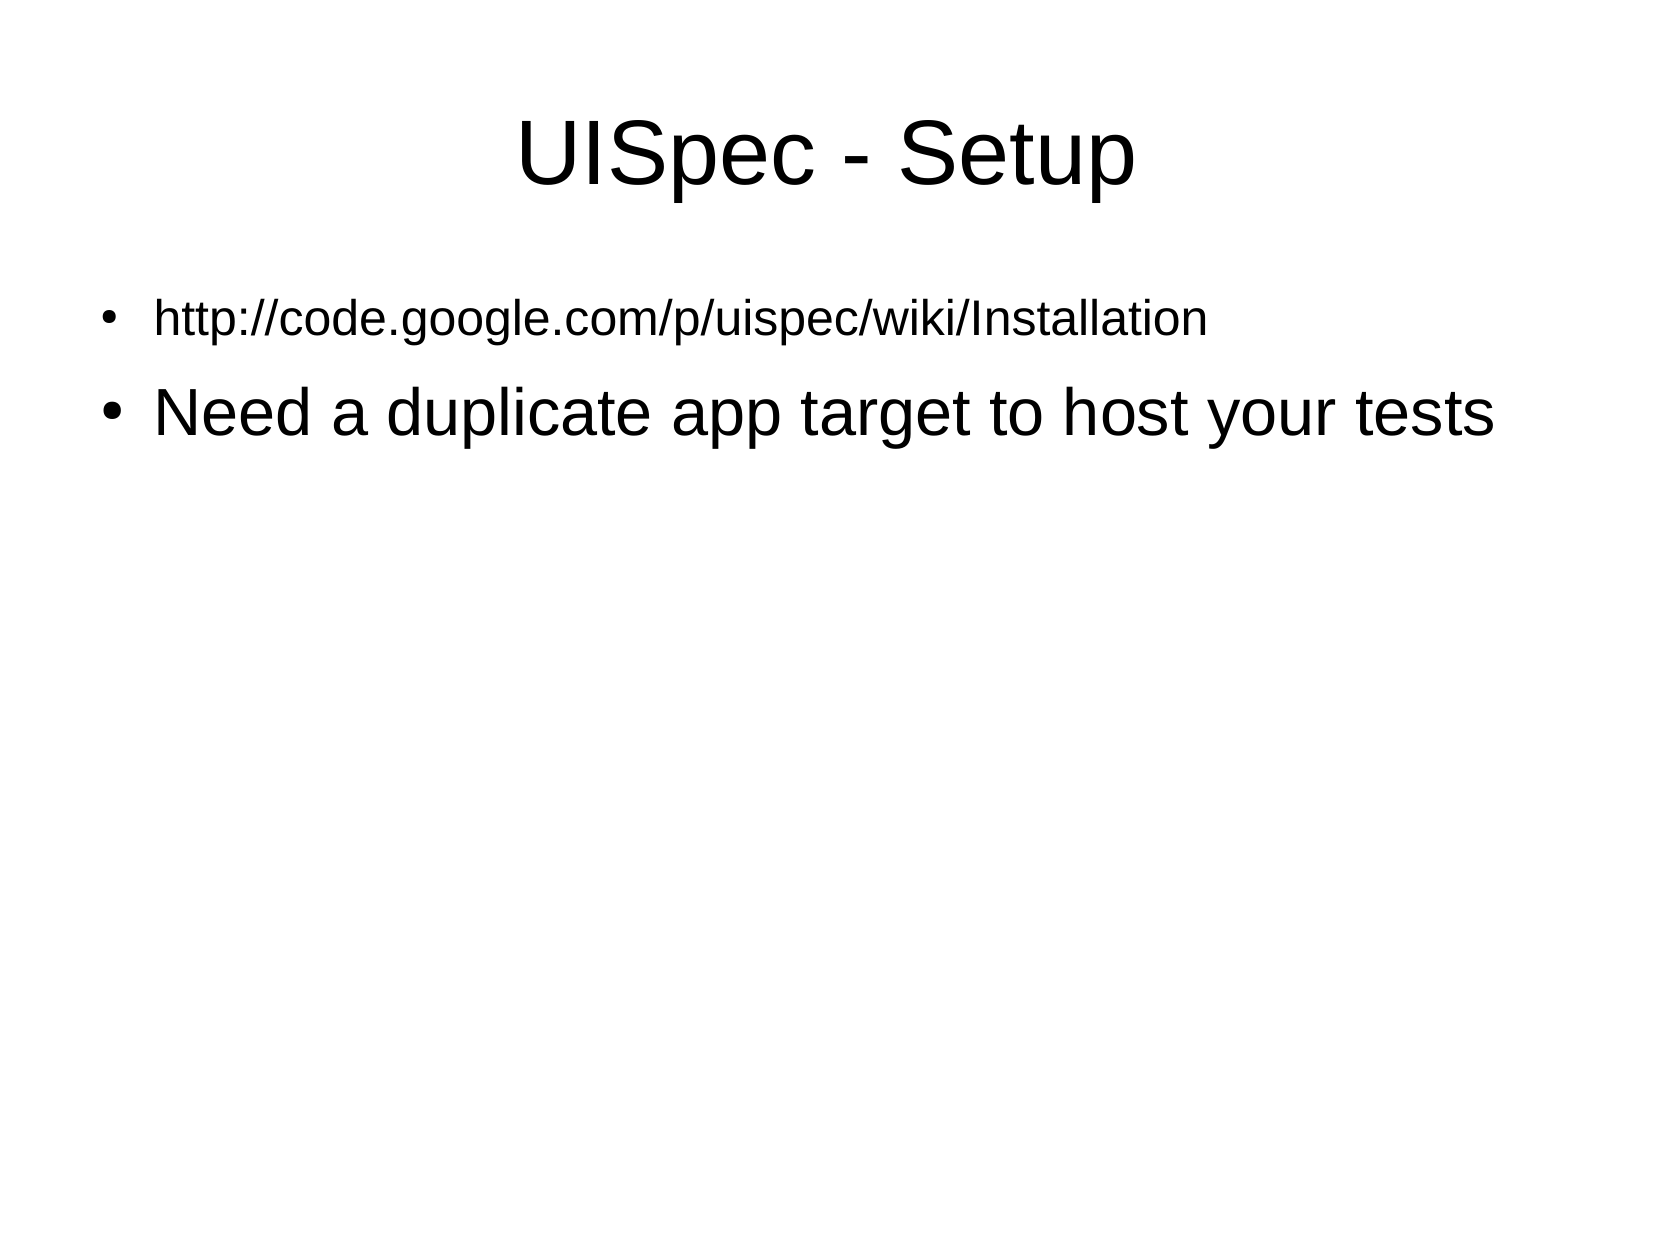

# UISpec - Setup
http://code.google.com/p/uispec/wiki/Installation
Need a duplicate app target to host your tests